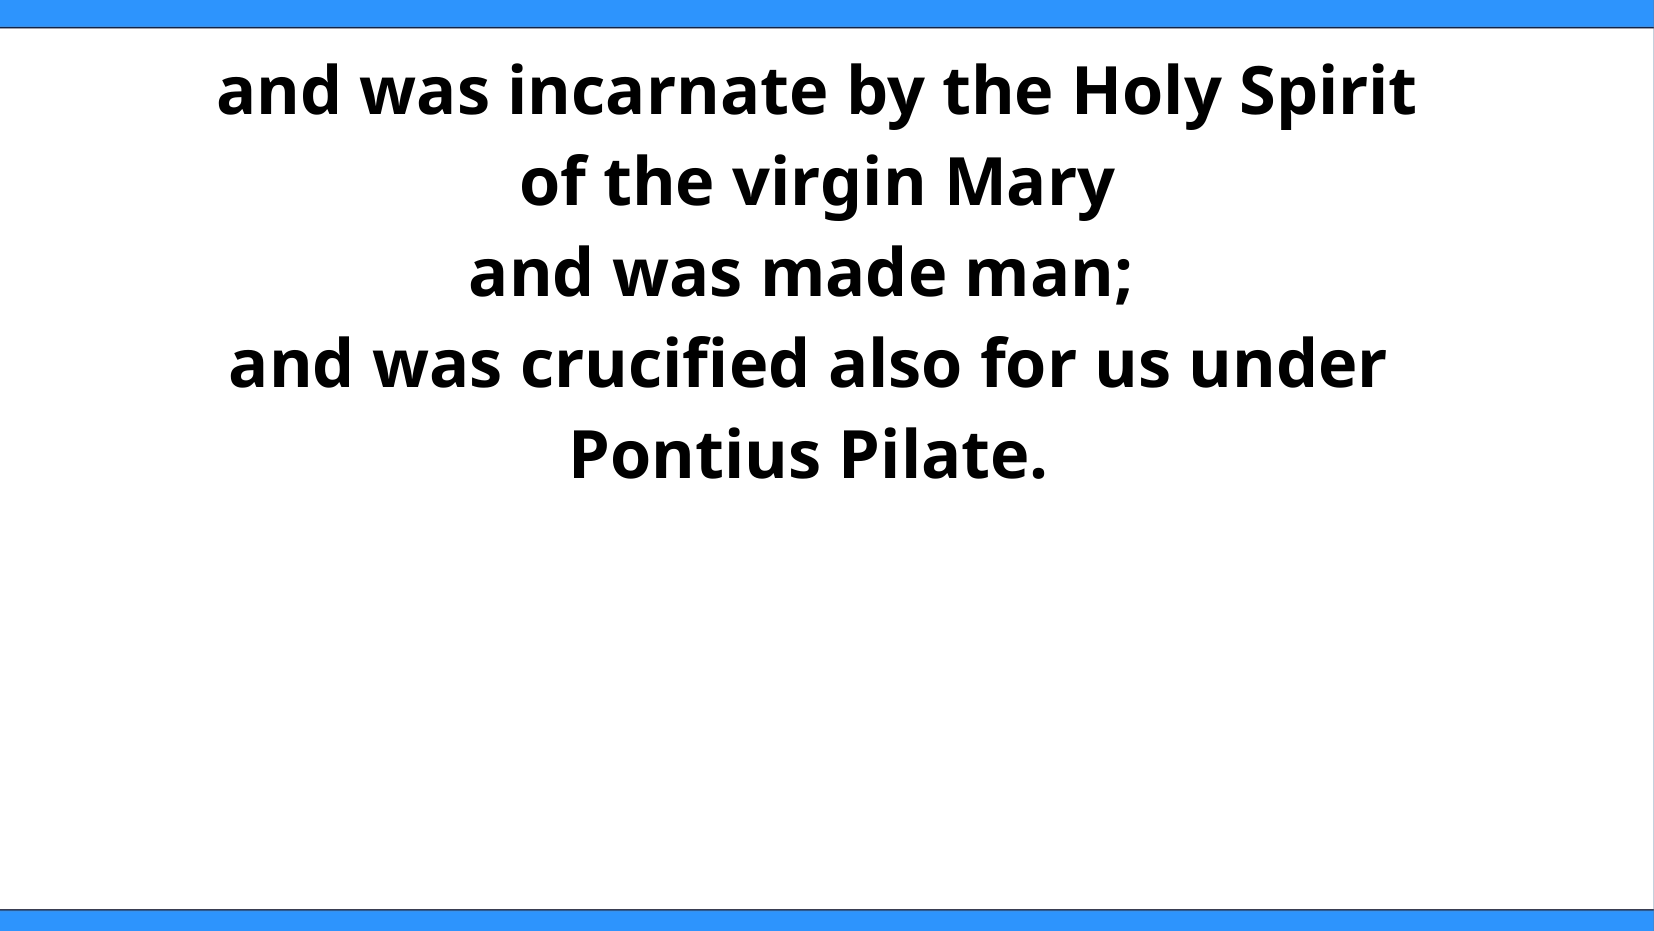

and was incarnate by the Holy Spirit
of the virgin Mary
and was made man;
and was crucified also for us under
Pontius Pilate.